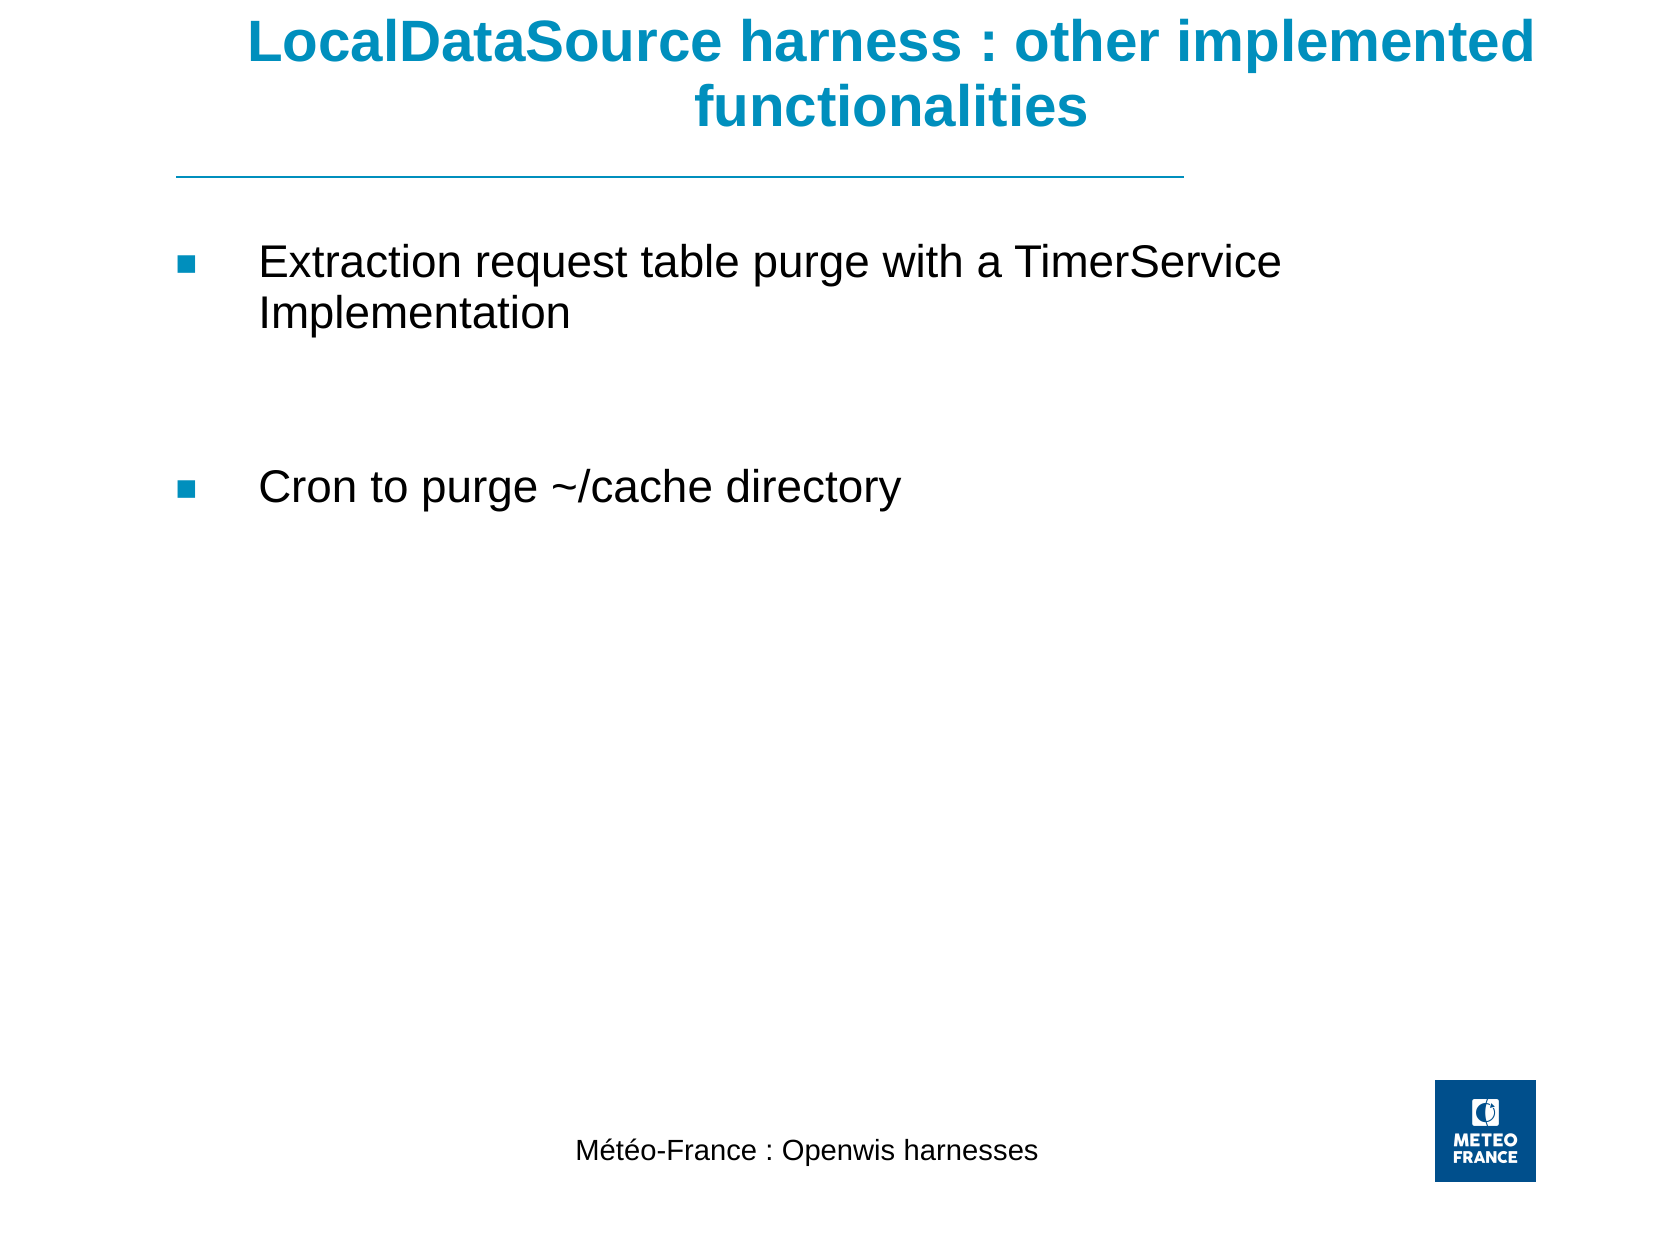

# LocalDataSource harness : other implemented functionalities
Extraction request table purge with a TimerService Implementation
Cron to purge ~/cache directory
Météo-France : Openwis harnesses